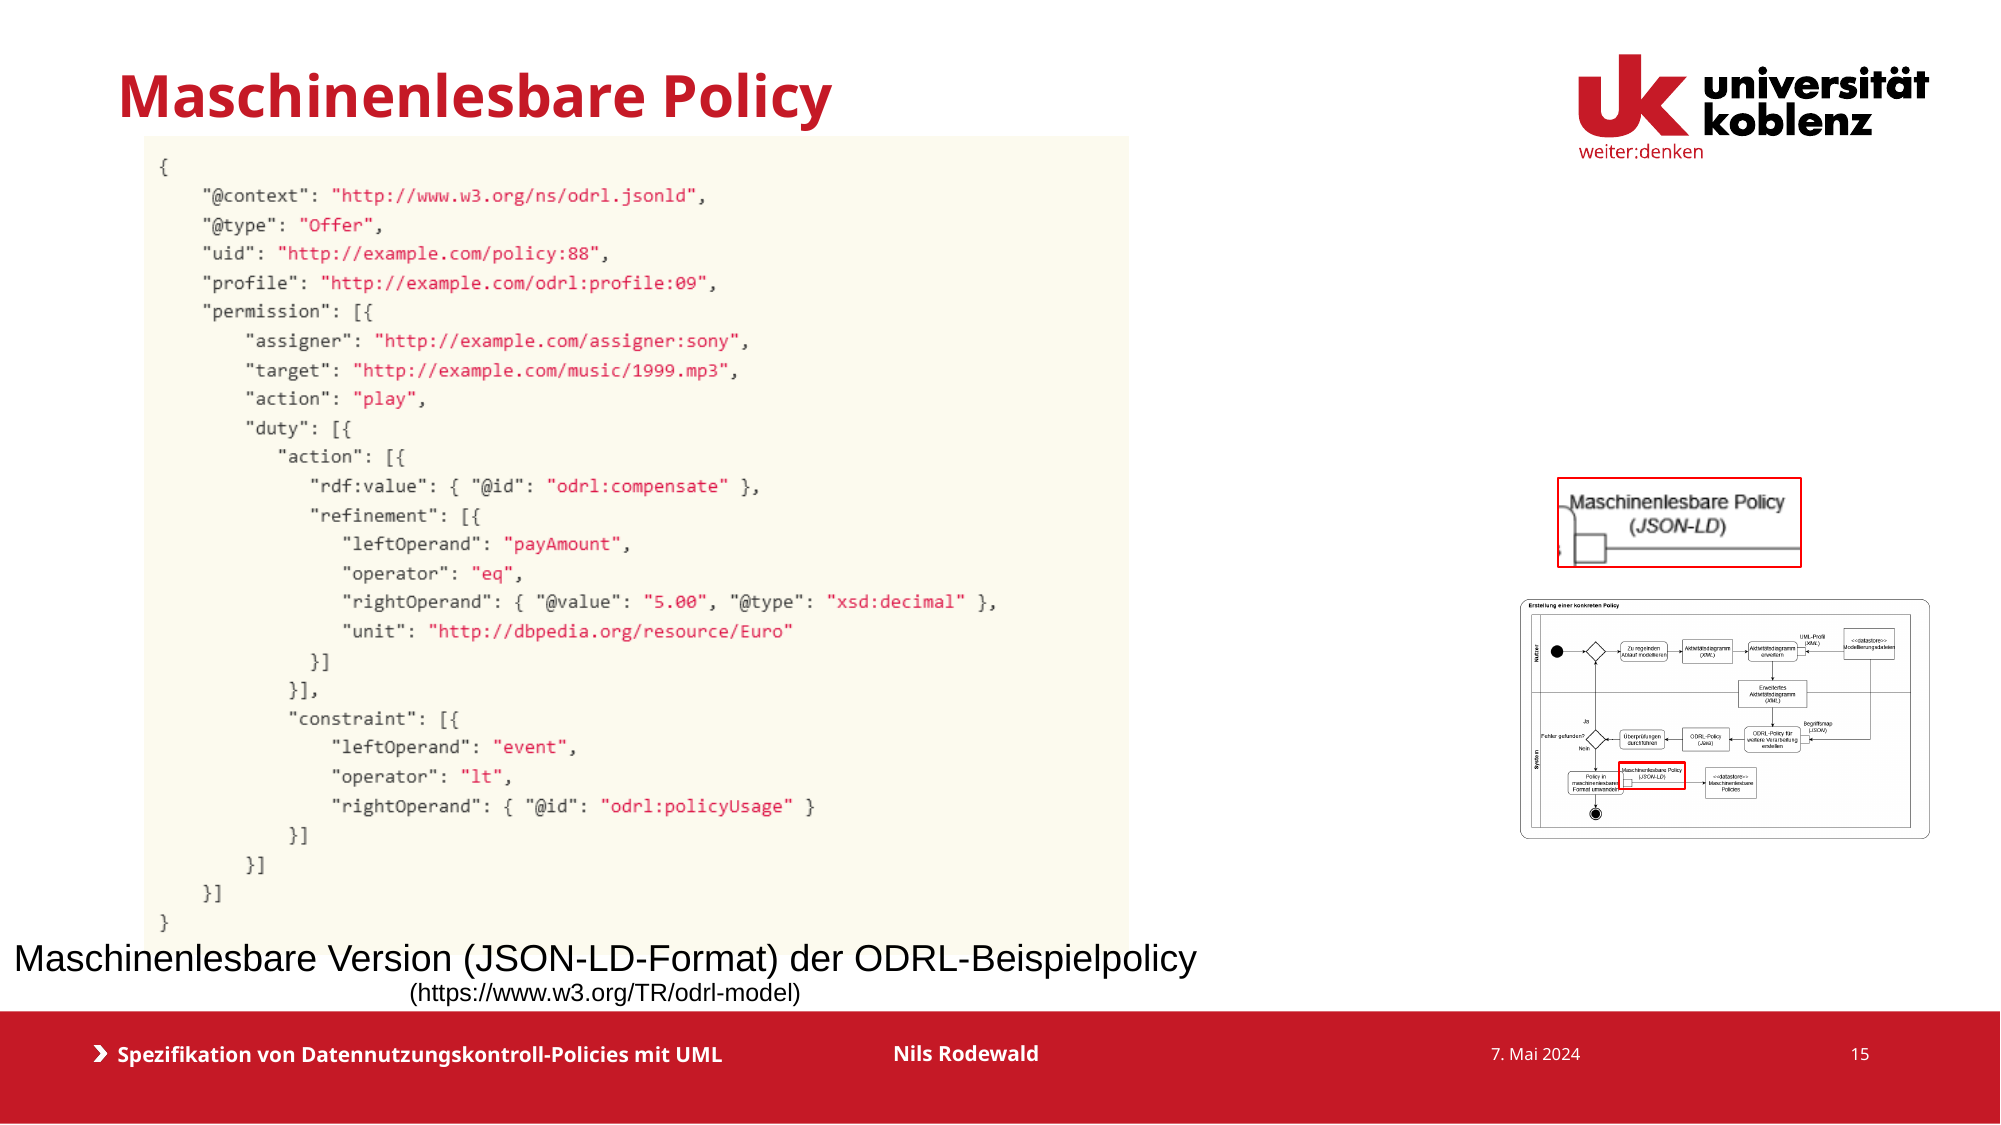

# Maschinenlesbare Policy
Maschinenlesbare Version (JSON-LD-Format) der ODRL-Beispielpolicy
(https://www.w3.org/TR/odrl-model)